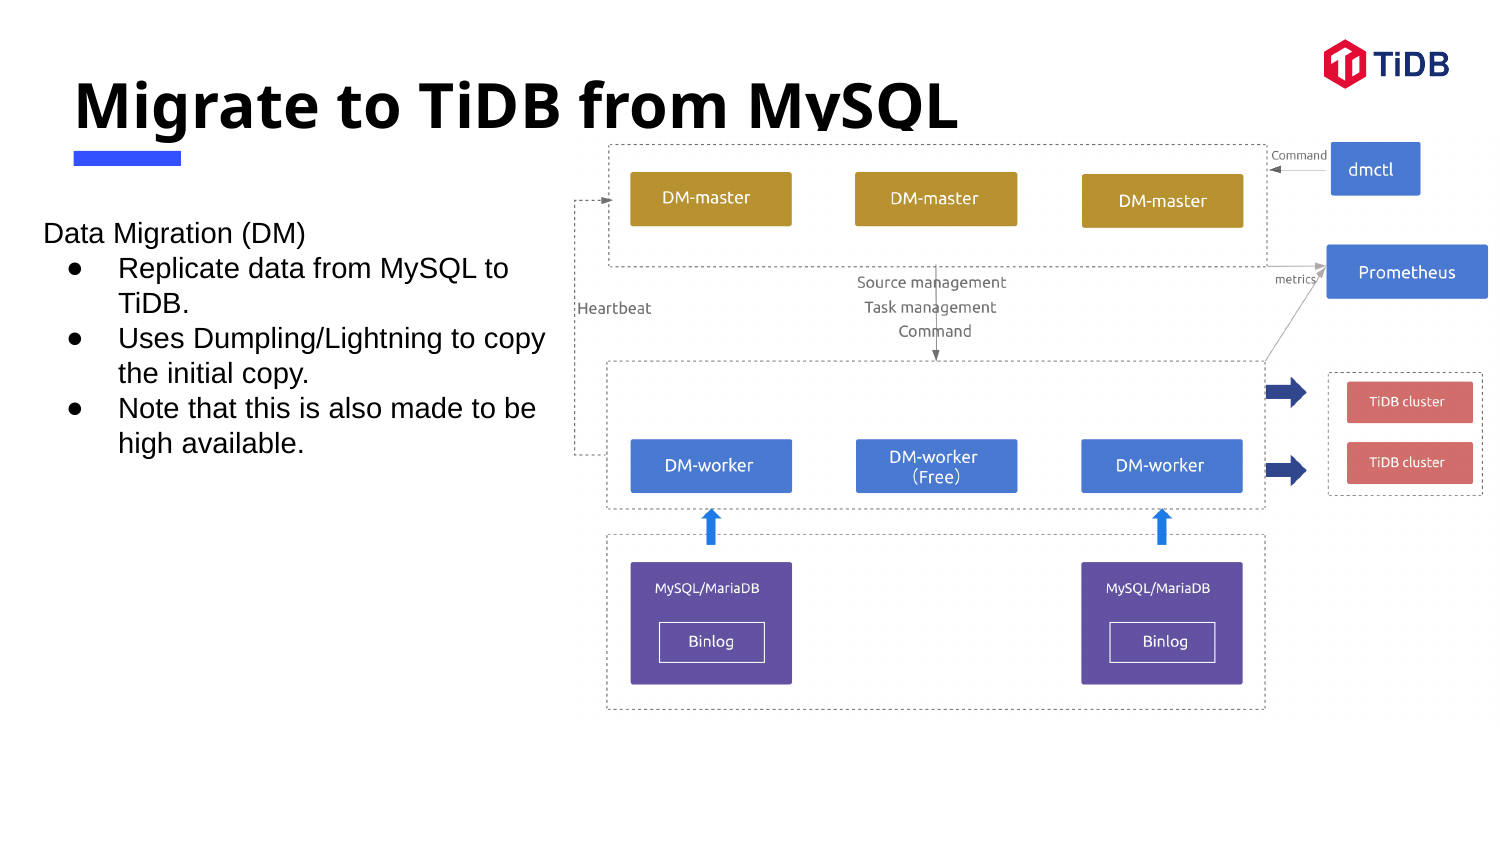

Migrate to TiDB from MySQL
Data Migration (DM)
Replicate data from MySQL to TiDB.
Uses Dumpling/Lightning to copy the initial copy.
Note that this is also made to be high available.